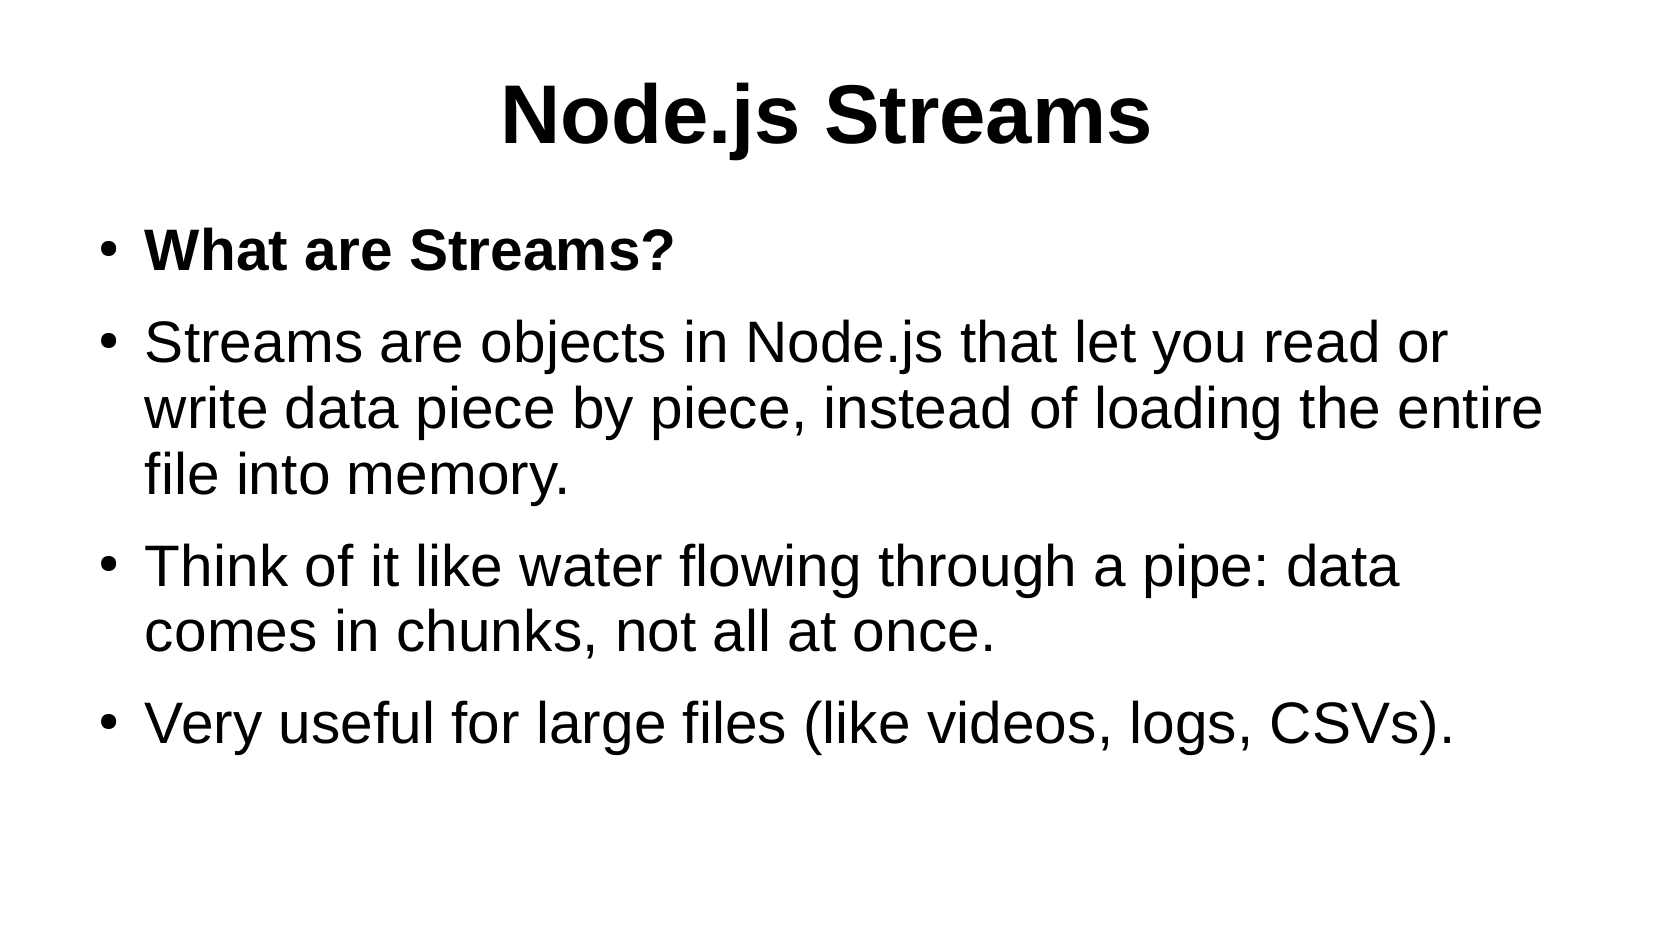

# Node.js Streams
What are Streams?
Streams are objects in Node.js that let you read or write data piece by piece, instead of loading the entire file into memory.
Think of it like water flowing through a pipe: data comes in chunks, not all at once.
Very useful for large files (like videos, logs, CSVs).